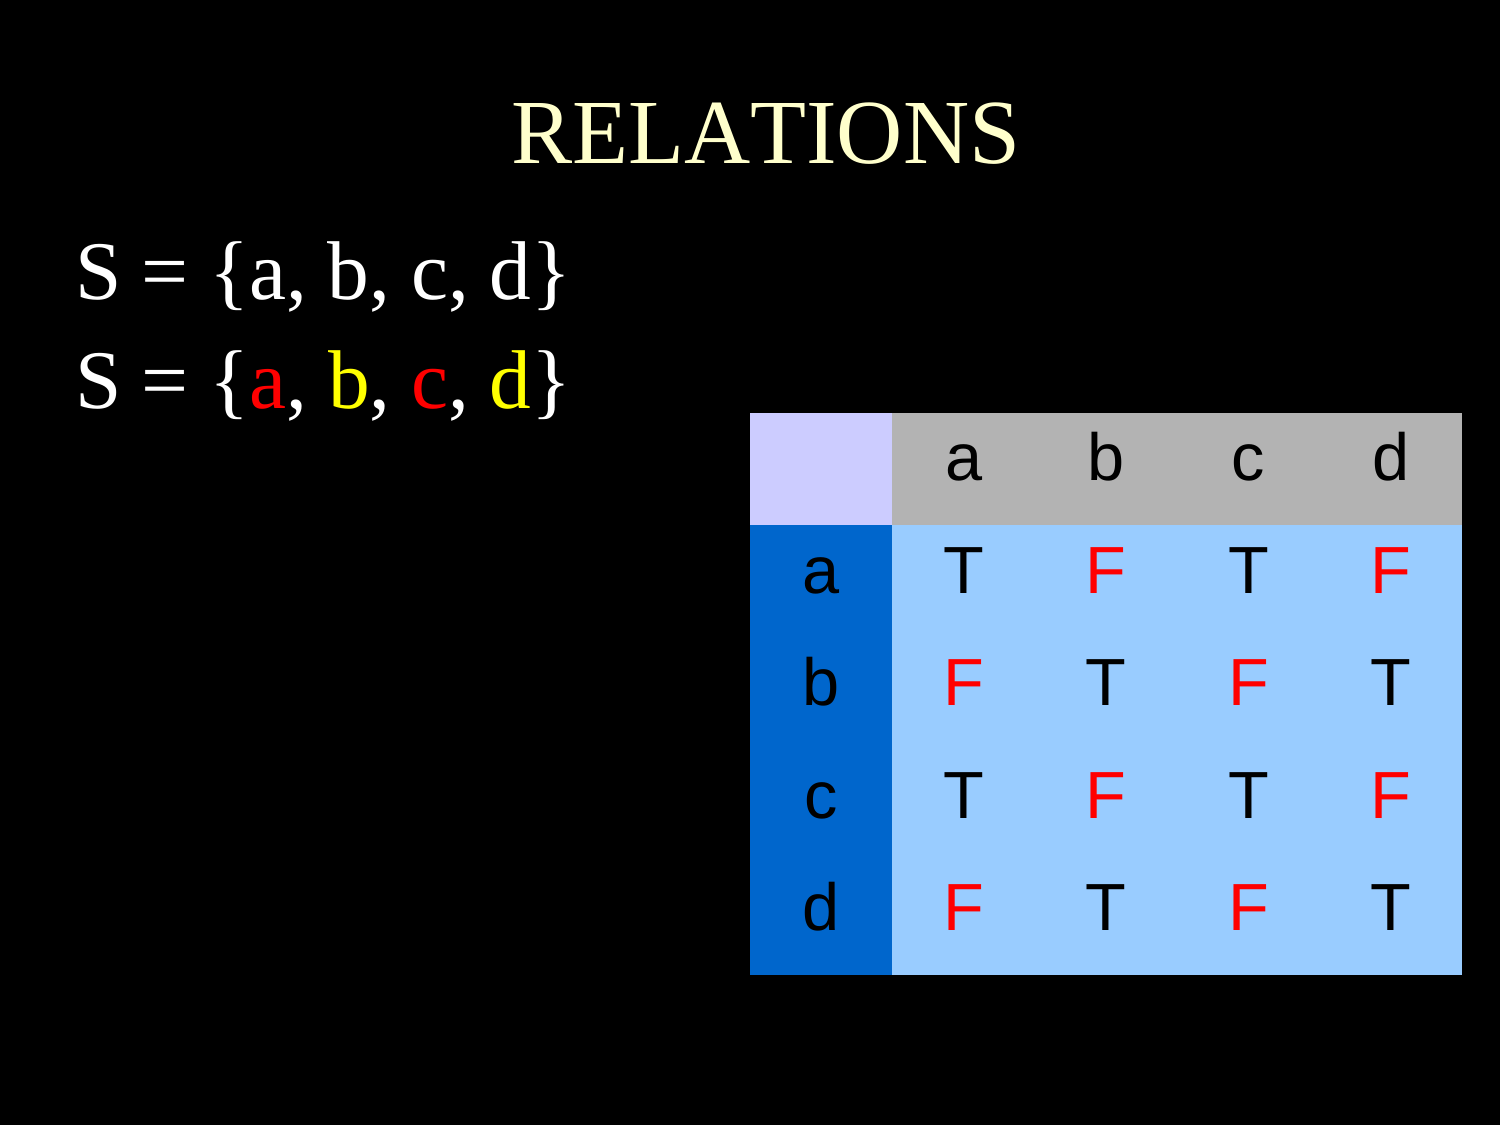

# RELATIONS
S = {a, b, c, d}
S = {a, b, c, d}
| | a | b | c | d |
| --- | --- | --- | --- | --- |
| a | T | F | T | F |
| b | F | T | F | T |
| c | T | F | T | F |
| d | F | T | F | T |